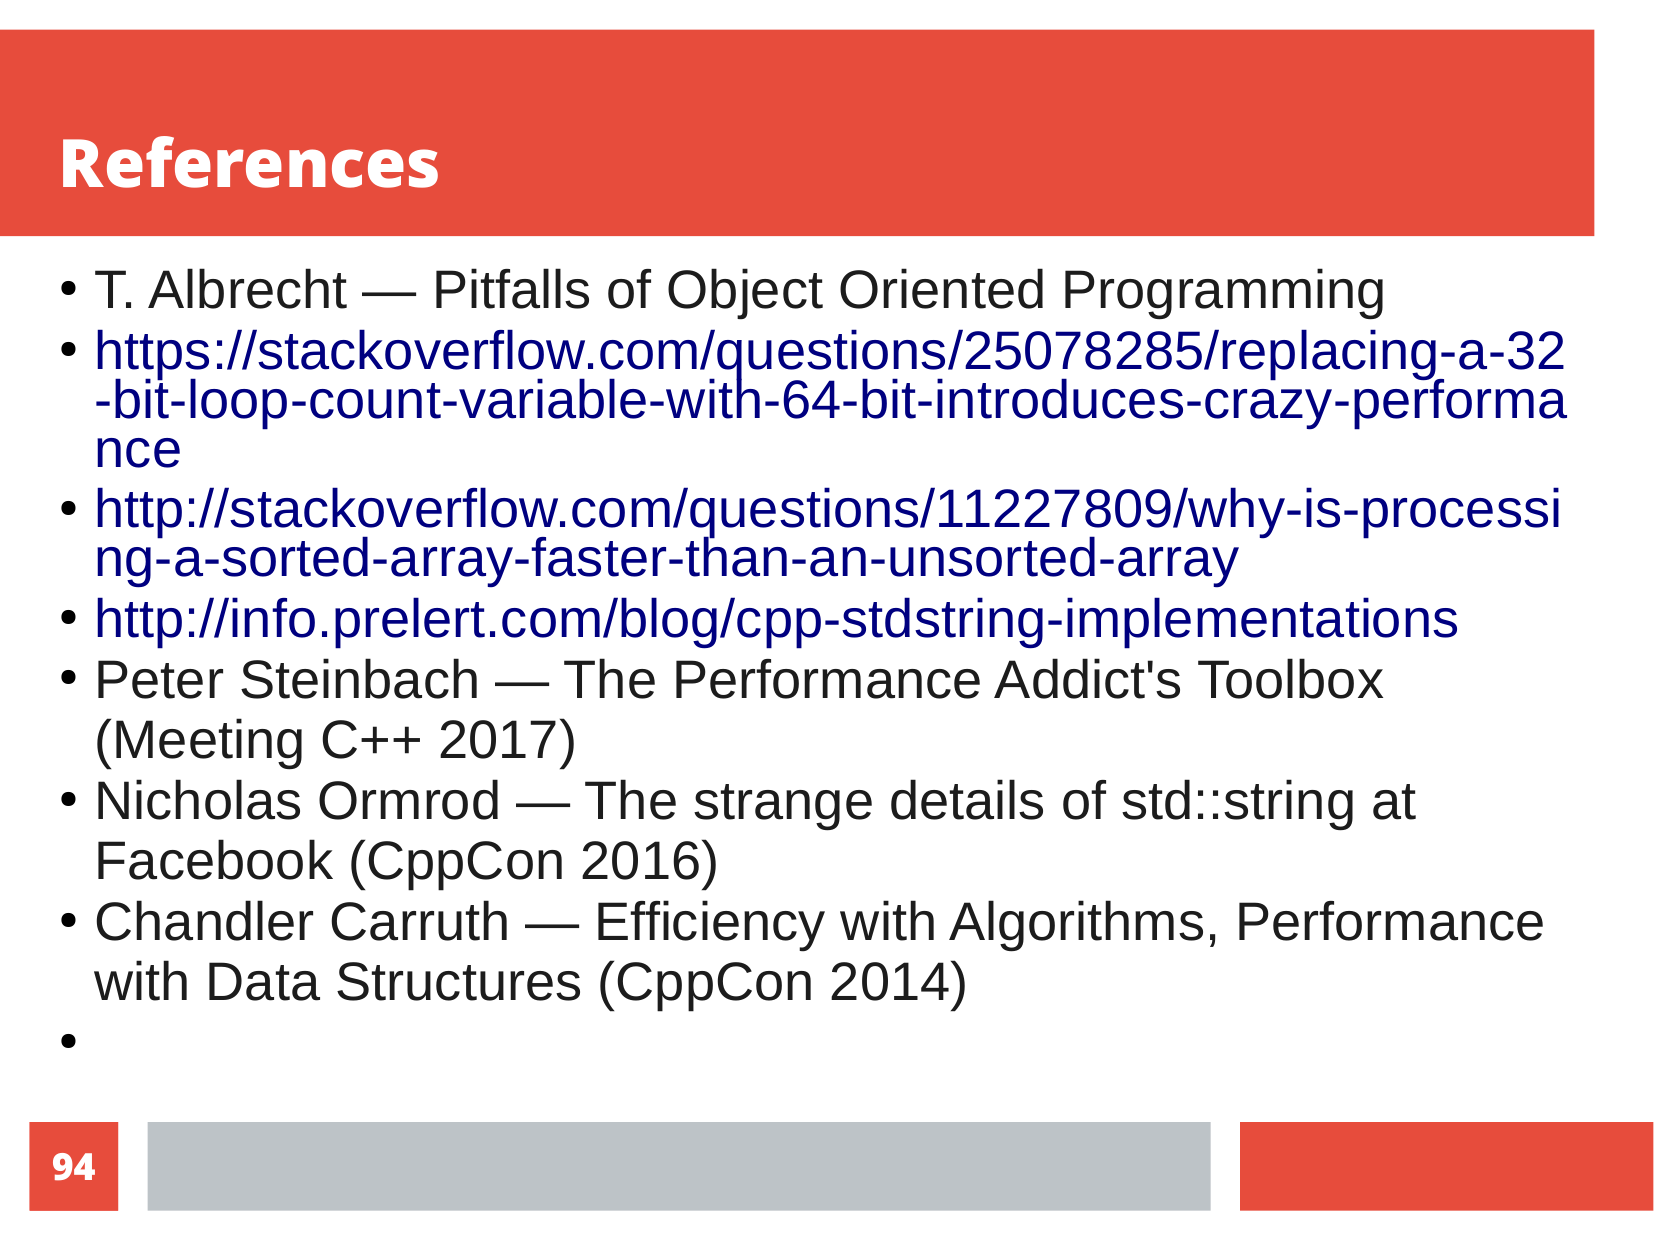

# References
T. Albrecht — Pitfalls of Object Oriented Programming
https://stackoverflow.com/questions/25078285/replacing-a-32-bit-loop-count-variable-with-64-bit-introduces-crazy-performance
http://stackoverflow.com/questions/11227809/why-is-processing-a-sorted-array-faster-than-an-unsorted-array
http://info.prelert.com/blog/cpp-stdstring-implementations
Peter Steinbach — The Performance Addict's Toolbox (Meeting C++ 2017)
Nicholas Ormrod — The strange details of std::string at Facebook (CppCon 2016)
Chandler Carruth — Efficiency with Algorithms, Performance with Data Structures (CppCon 2014)
94